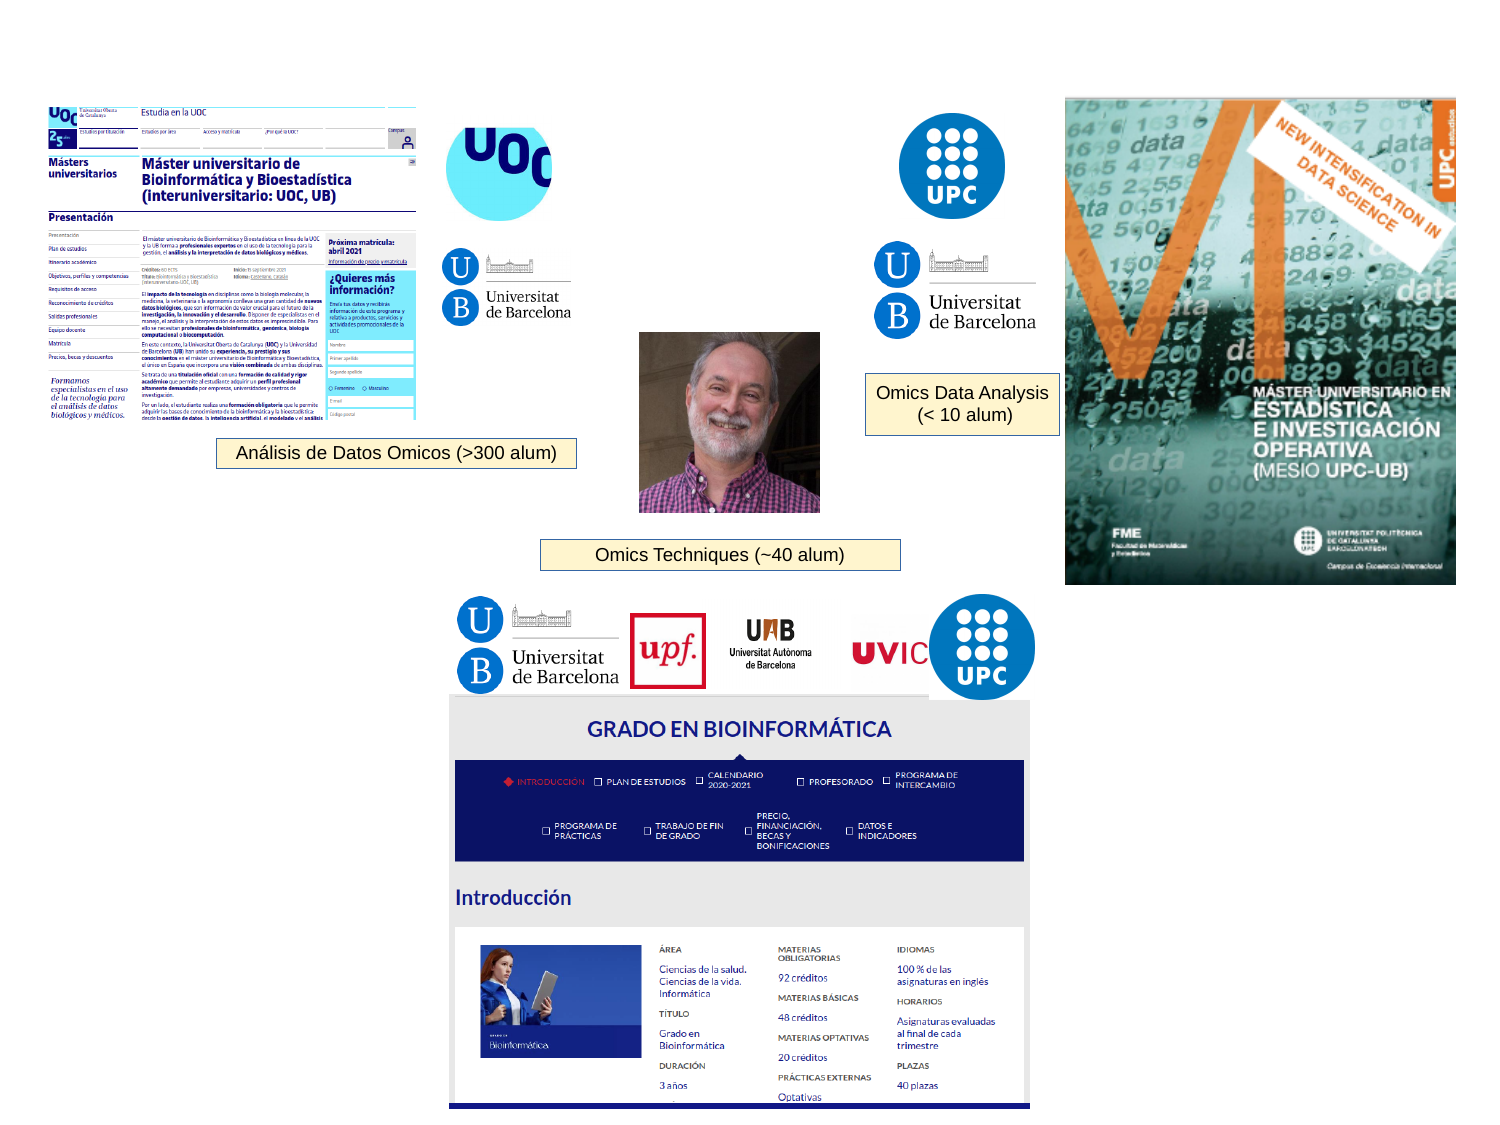

Omics Data Analysis
 (< 10 alum)
Análisis de Datos Omicos (>300 alum)
Omics Techniques (~40 alum)